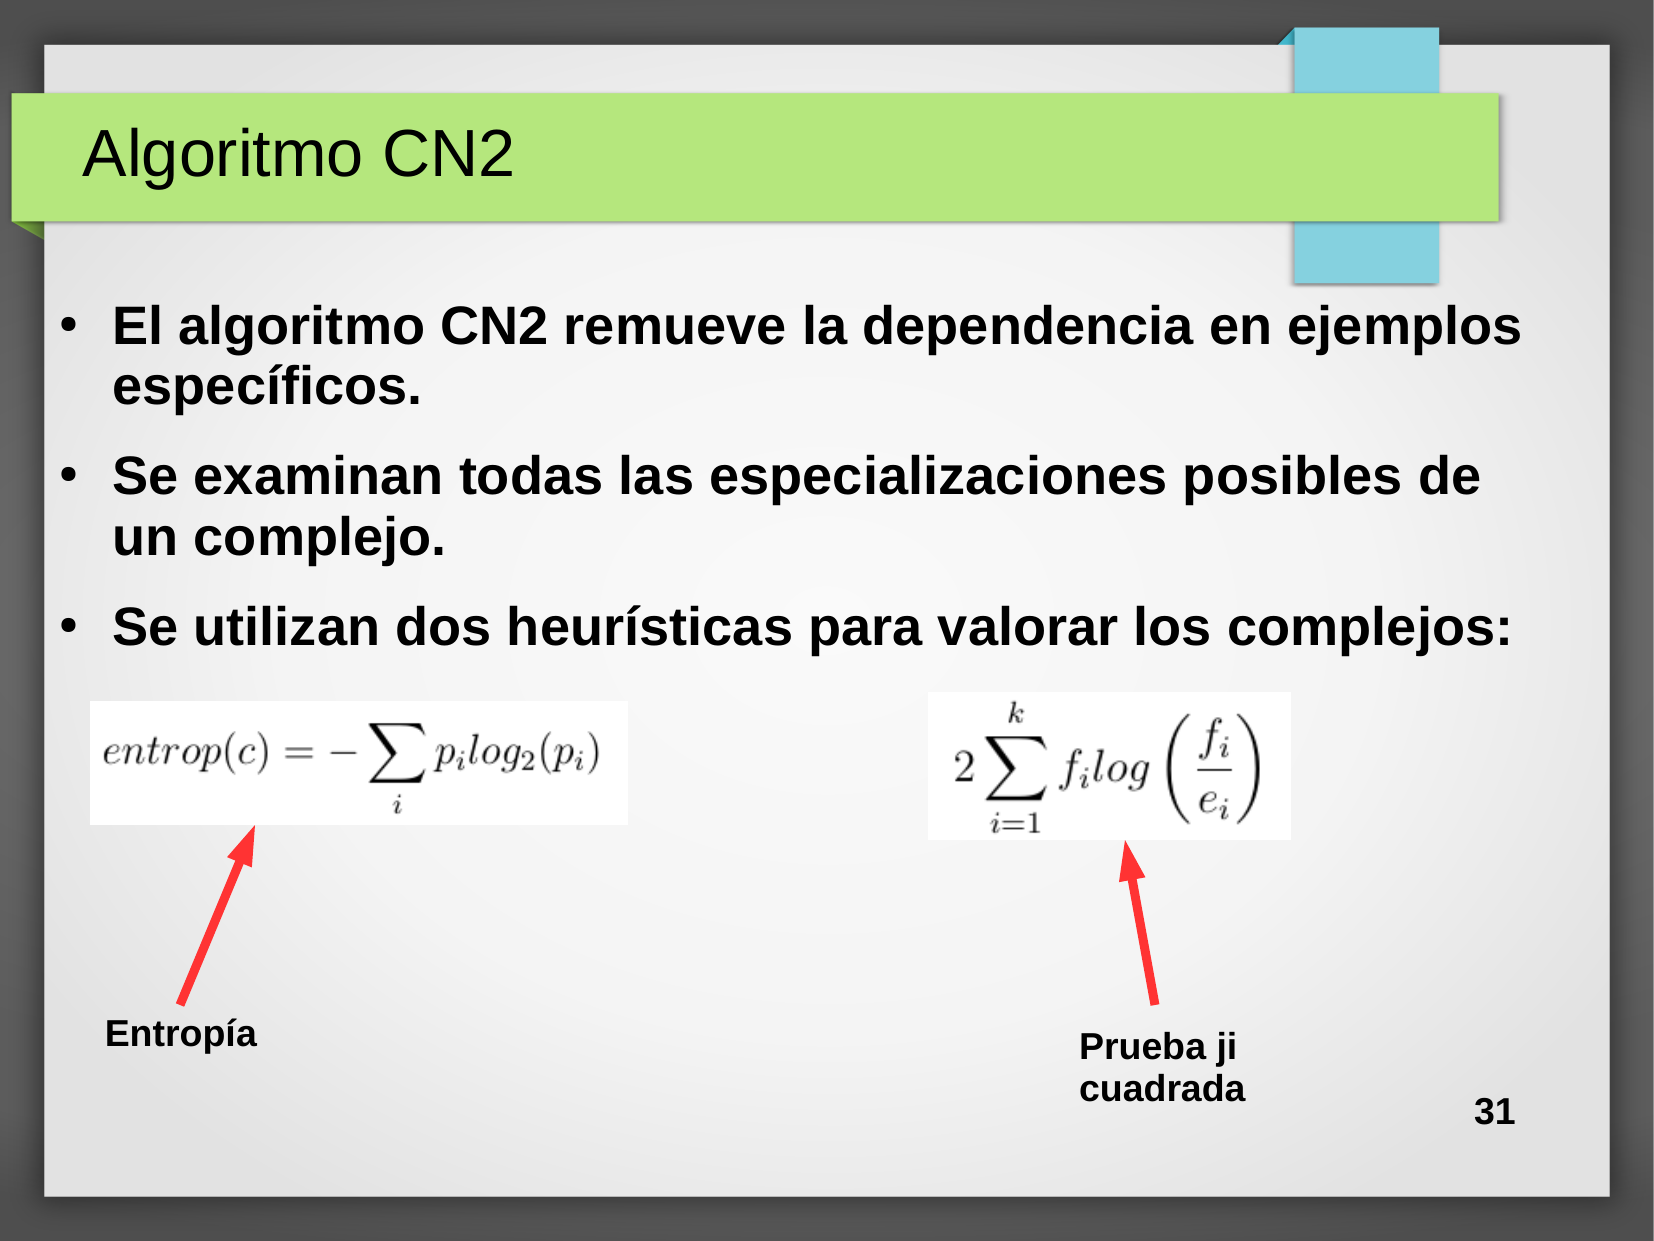

# Algoritmo CN2
El algoritmo CN2 remueve la dependencia en ejemplos específicos.
Se examinan todas las especializaciones posibles de un complejo.
Se utilizan dos heurísticas para valorar los complejos:
Entropía
Prueba ji cuadrada